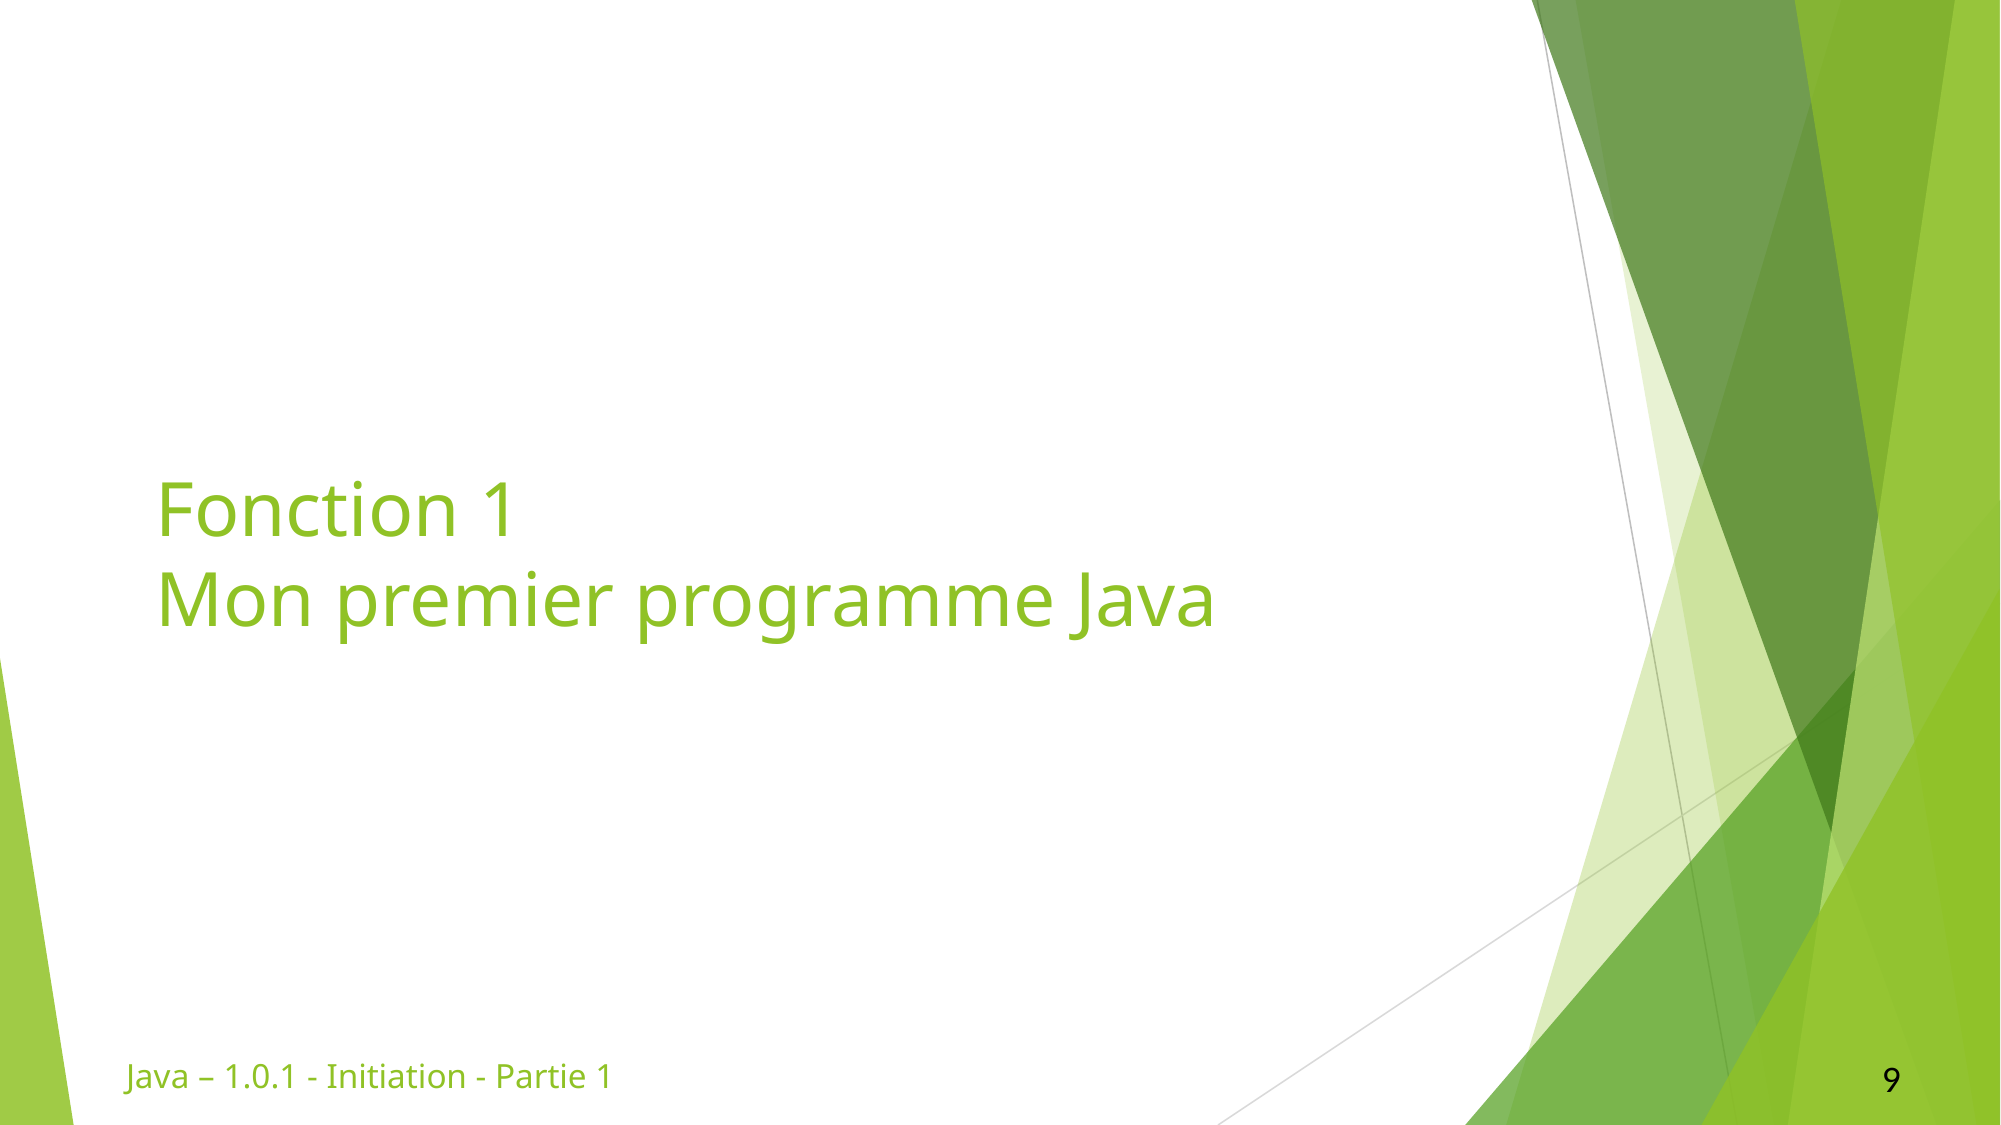

# Fonction 1 Mon premier programme Java
Java – 1.0.1 - Initiation - Partie 1